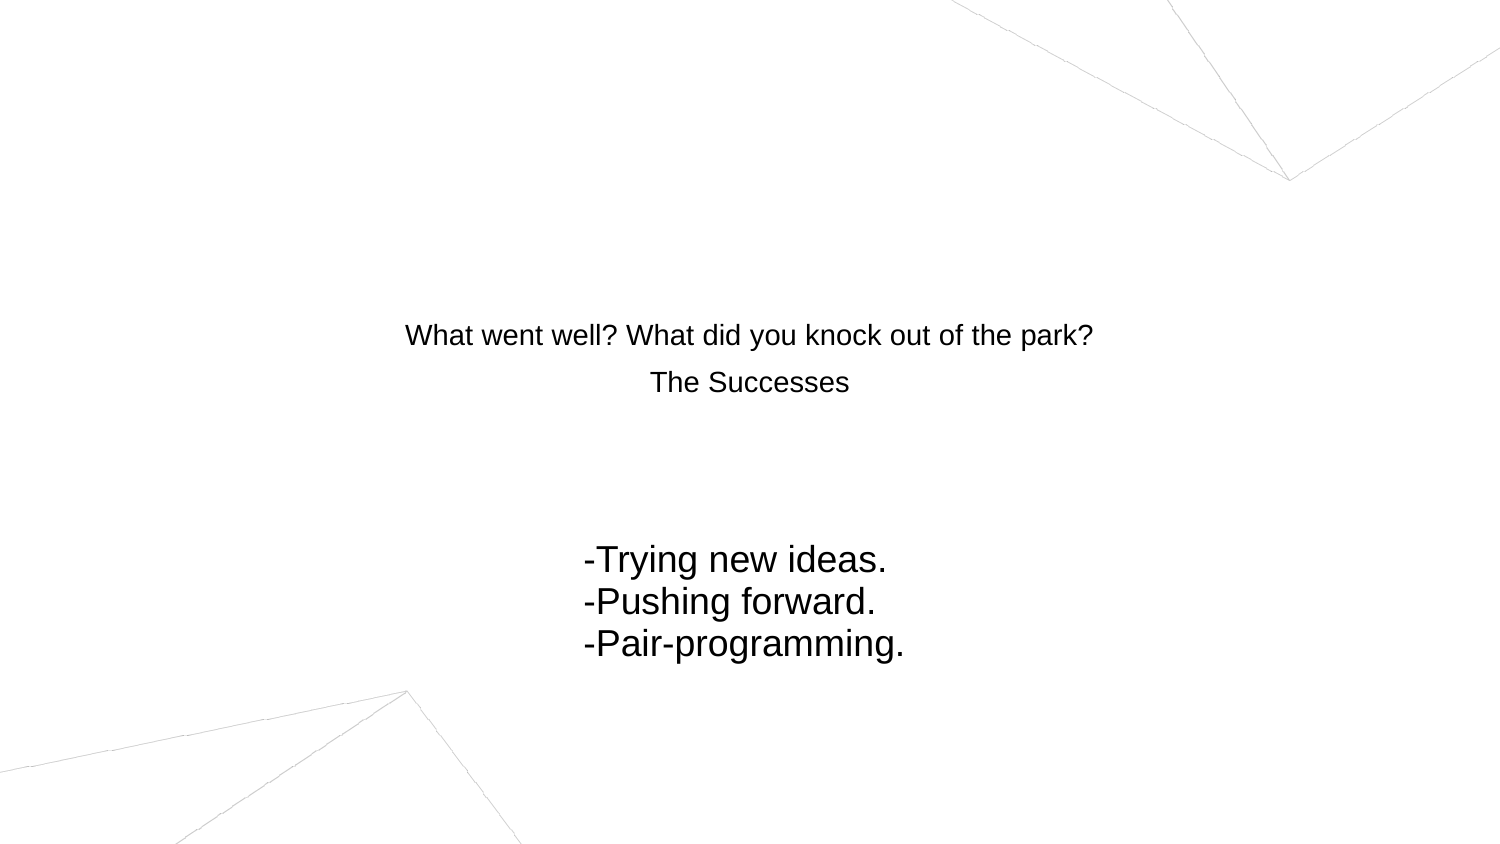

# What went well? What did you knock out of the park?
The Successes
-Trying new ideas.
-Pushing forward.
-Pair-programming.